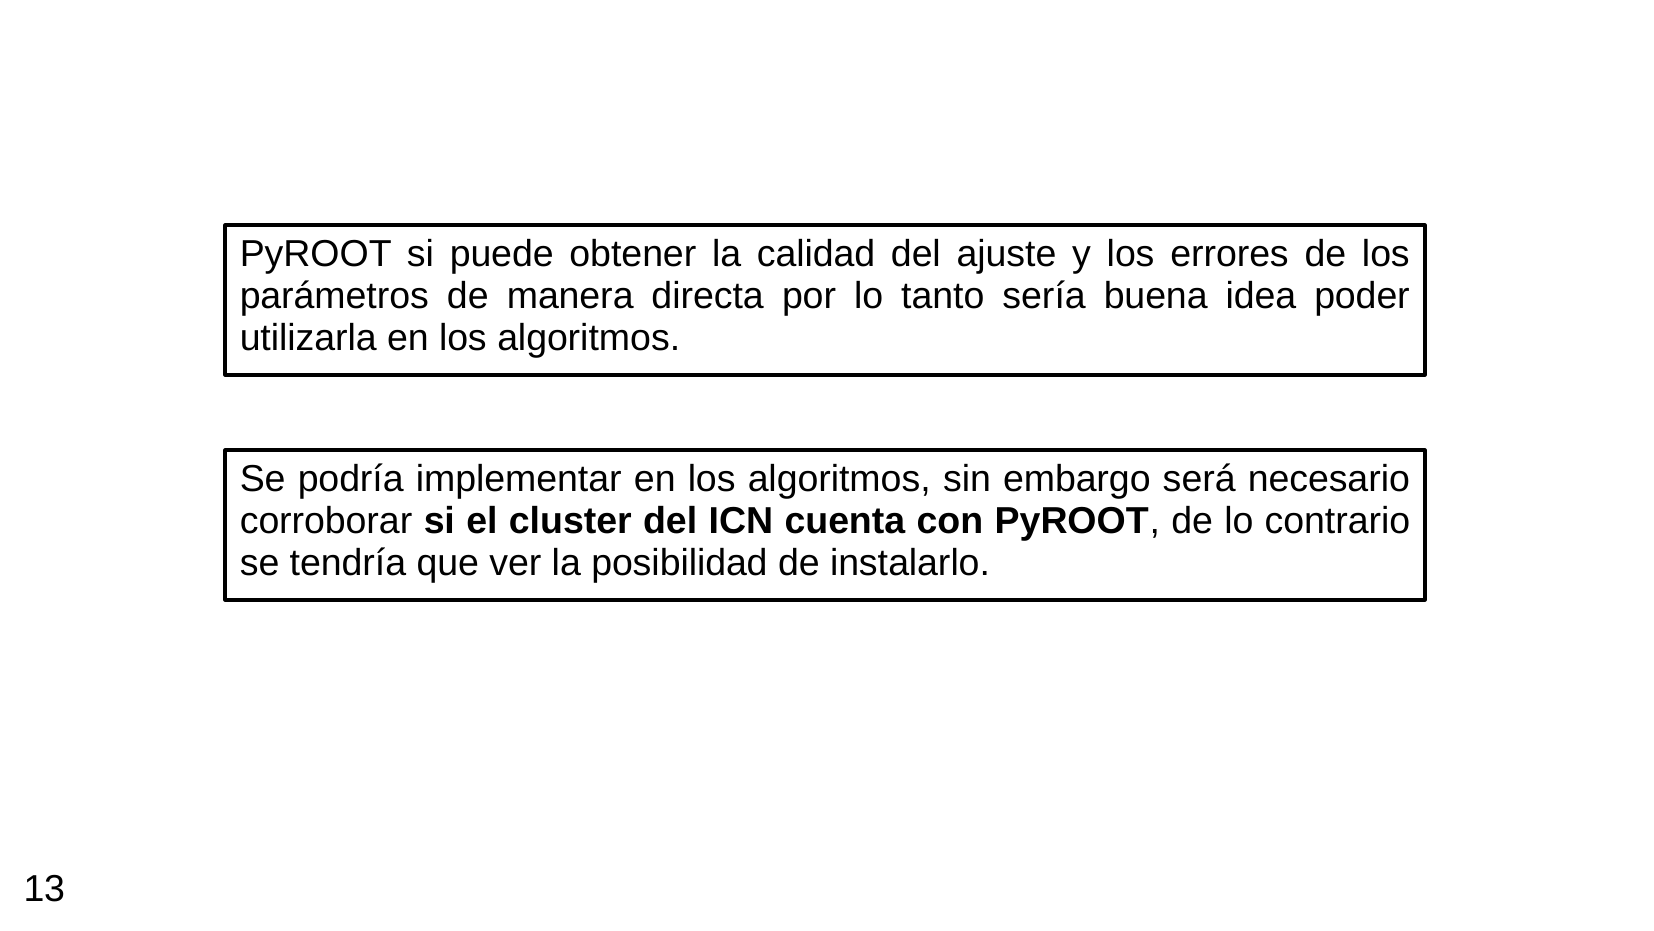

PyROOT si puede obtener la calidad del ajuste y los errores de los parámetros de manera directa por lo tanto sería buena idea poder utilizarla en los algoritmos.
Se podría implementar en los algoritmos, sin embargo será necesario corroborar si el cluster del ICN cuenta con PyROOT, de lo contrario se tendría que ver la posibilidad de instalarlo.